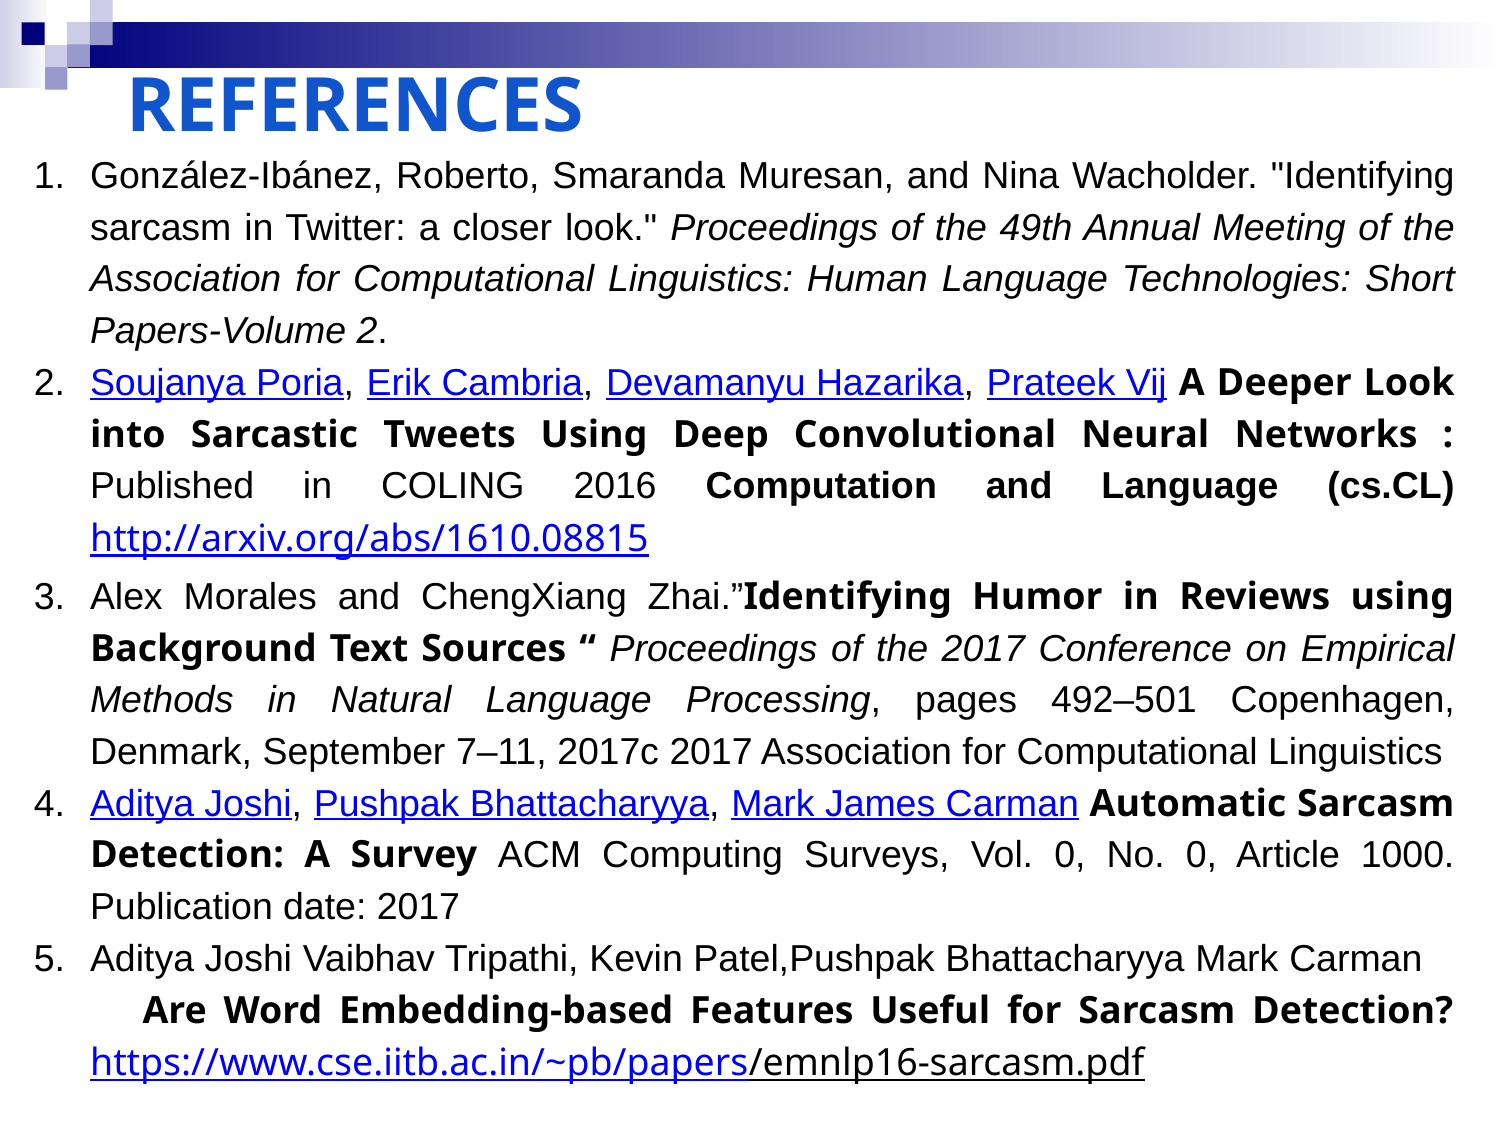

REFERENCES
González-Ibánez, Roberto, Smaranda Muresan, and Nina Wacholder. "Identifying sarcasm in Twitter: a closer look." Proceedings of the 49th Annual Meeting of the Association for Computational Linguistics: Human Language Technologies: Short Papers-Volume 2.
Soujanya Poria, Erik Cambria, Devamanyu Hazarika, Prateek Vij A Deeper Look into Sarcastic Tweets Using Deep Convolutional Neural Networks : Published in COLING 2016 Computation and Language (cs.CL) http://arxiv.org/abs/1610.08815
Alex Morales and ChengXiang Zhai.”Identifying Humor in Reviews using Background Text Sources “ Proceedings of the 2017 Conference on Empirical Methods in Natural Language Processing, pages 492–501 Copenhagen, Denmark, September 7–11, 2017c 2017 Association for Computational Linguistics
Aditya Joshi, Pushpak Bhattacharyya, Mark James Carman Automatic Sarcasm Detection: A Survey ACM Computing Surveys, Vol. 0, No. 0, Article 1000. Publication date: 2017
Aditya Joshi Vaibhav Tripathi, Kevin Patel,Pushpak Bhattacharyya Mark Carman Are Word Embedding-based Features Useful for Sarcasm Detection? https://www.cse.iitb.ac.in/~pb/papers/emnlp16-sarcasm.pdf